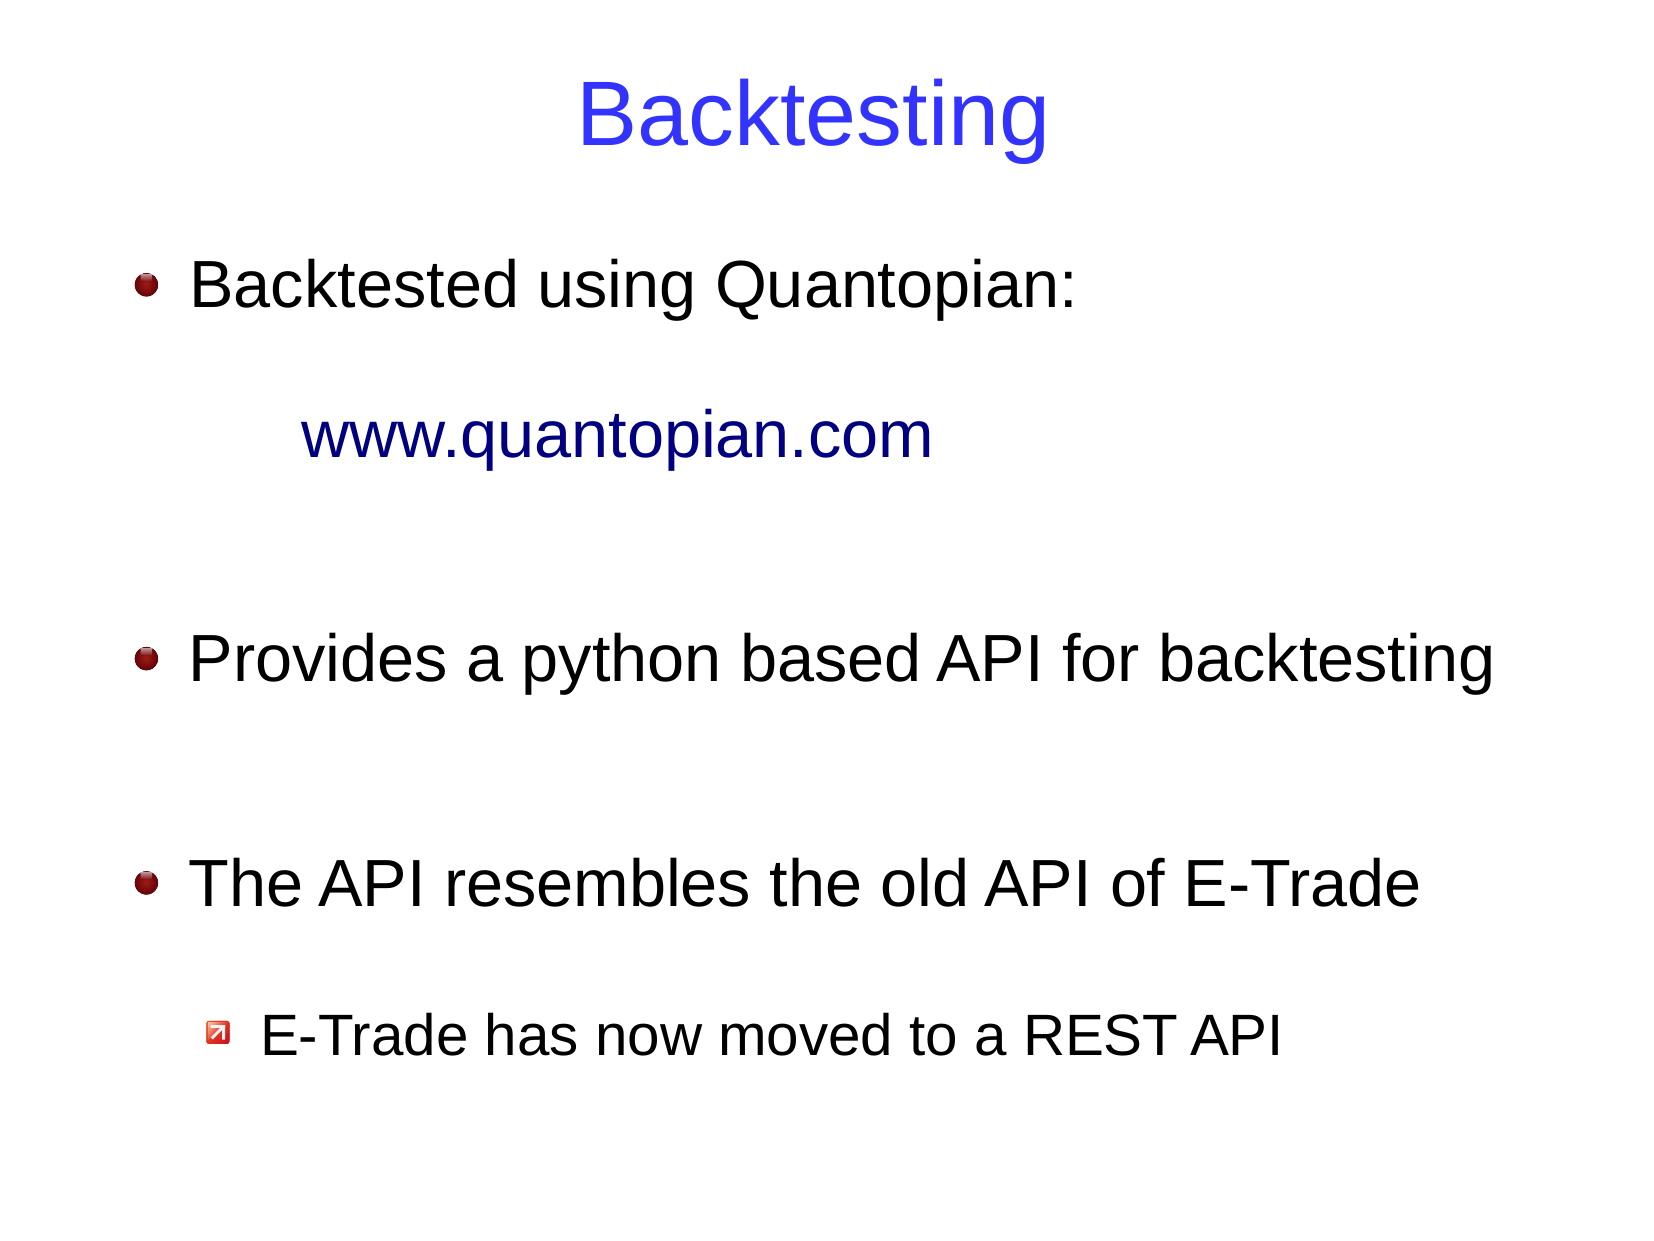

# Backtesting
 Backtested using Quantopian:
 www.quantopian.com
 Provides a python based API for backtesting
 The API resembles the old API of E-Trade
 E-Trade has now moved to a REST API